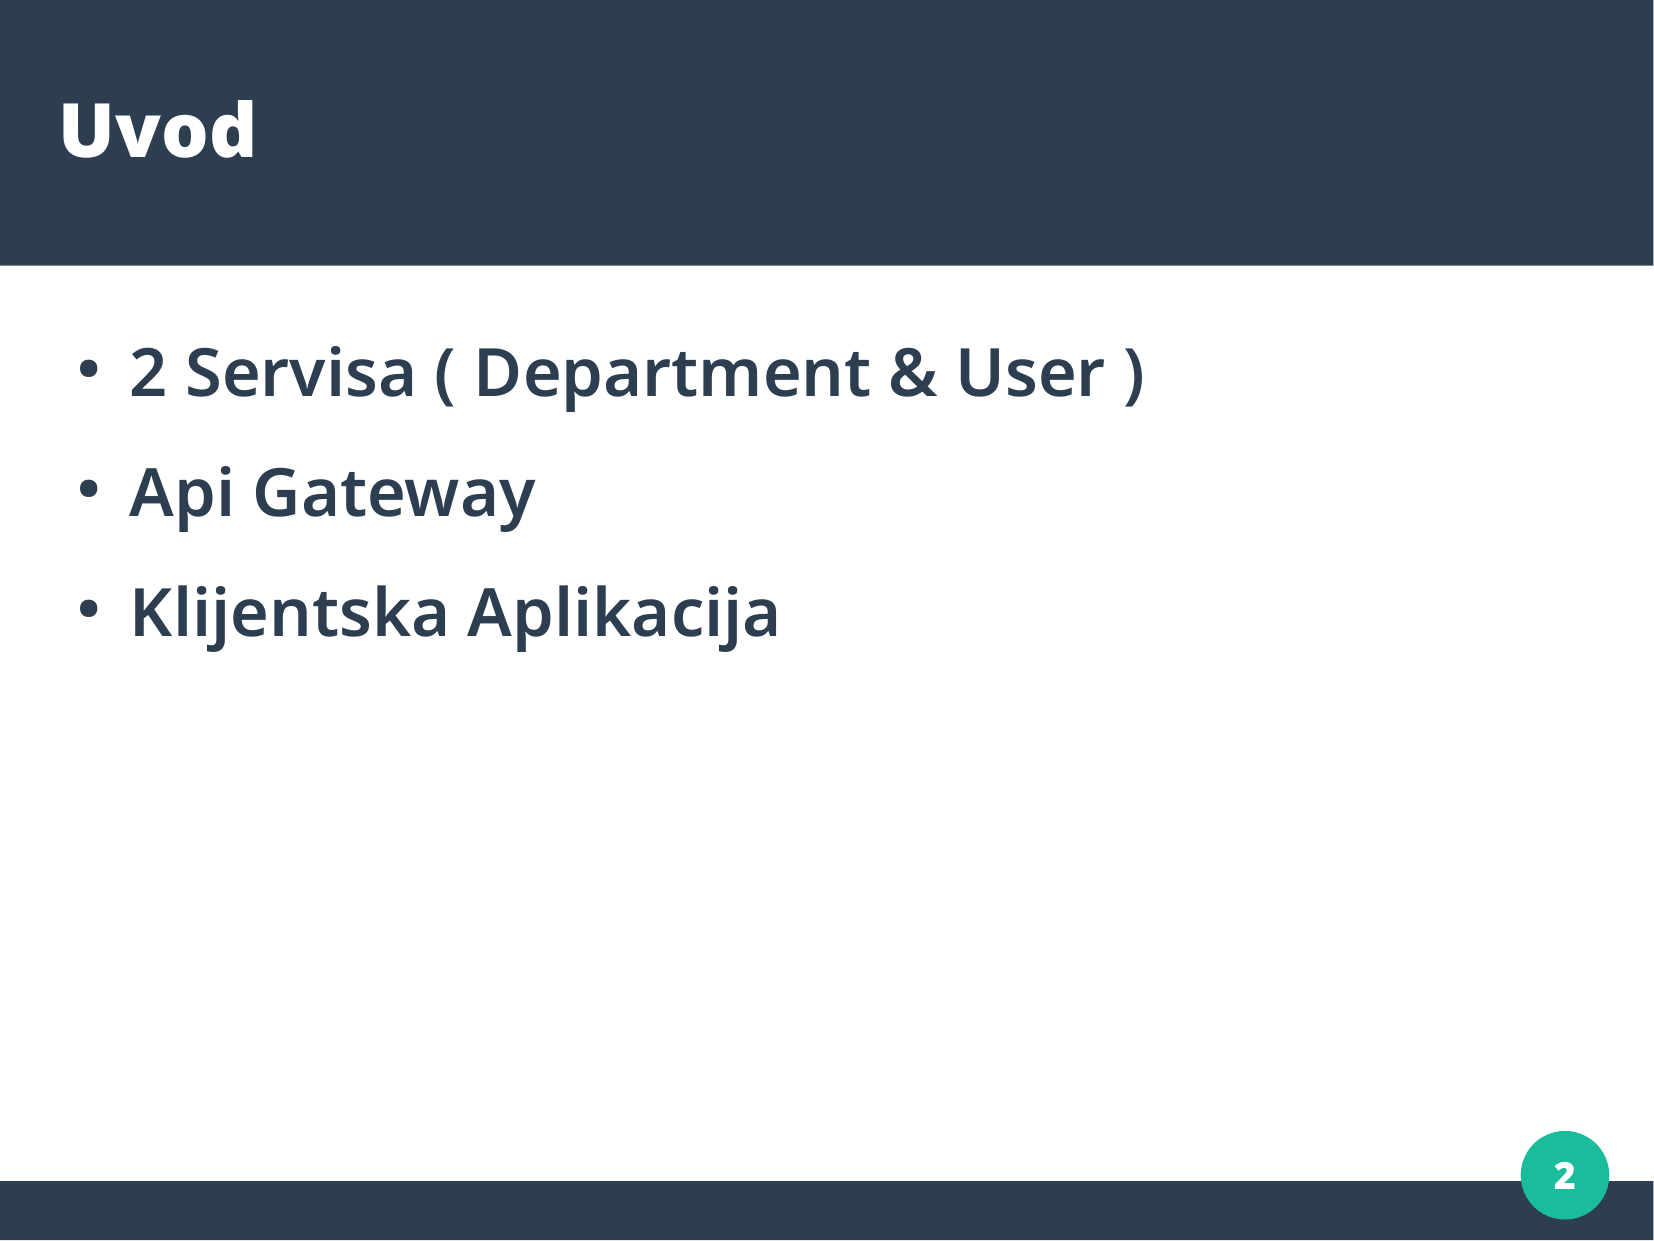

# Uvod
2 Servisa ( Department & User )
Api Gateway
Klijentska Aplikacija
2